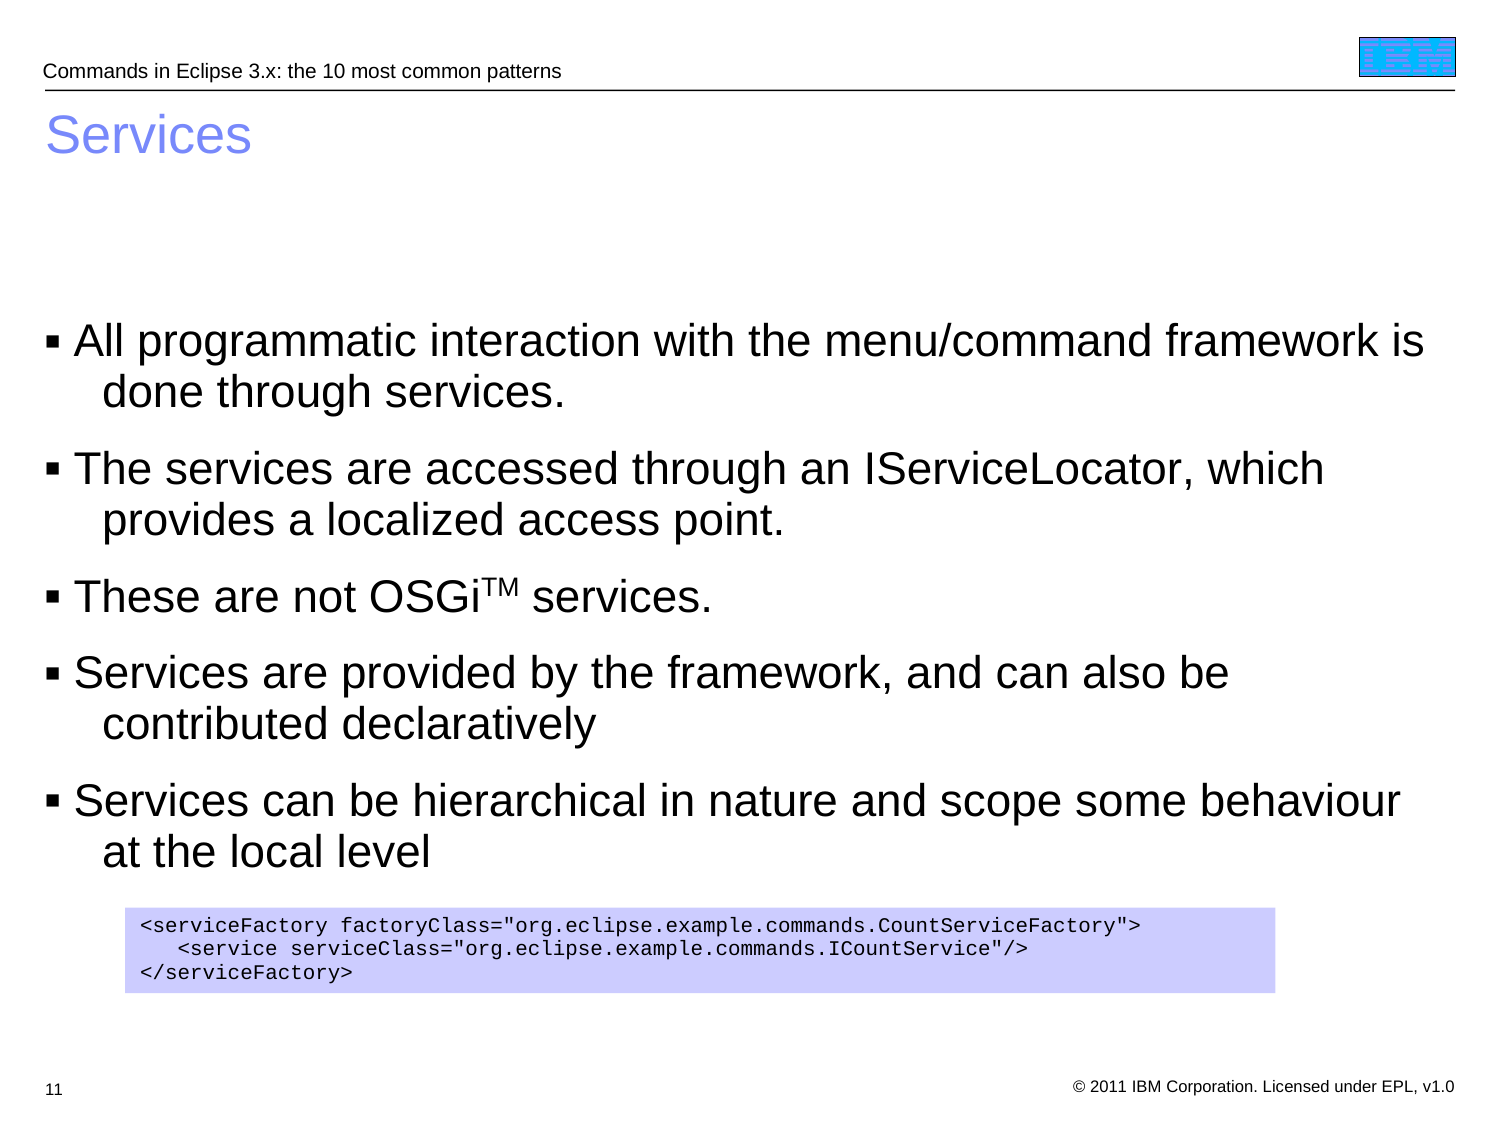

Commands in Eclipse 3.x: the 10 most common patterns
# Services
All programmatic interaction with the menu/command framework is done through services.
The services are accessed through an IServiceLocator, which provides a localized access point.
These are not OSGiTM services.
Services are provided by the framework, and can also be contributed declaratively
Services can be hierarchical in nature and scope some behaviour at the local level
<serviceFactory factoryClass="org.eclipse.example.commands.CountServiceFactory">
 <service serviceClass="org.eclipse.example.commands.ICountService"/>
</serviceFactory>
11